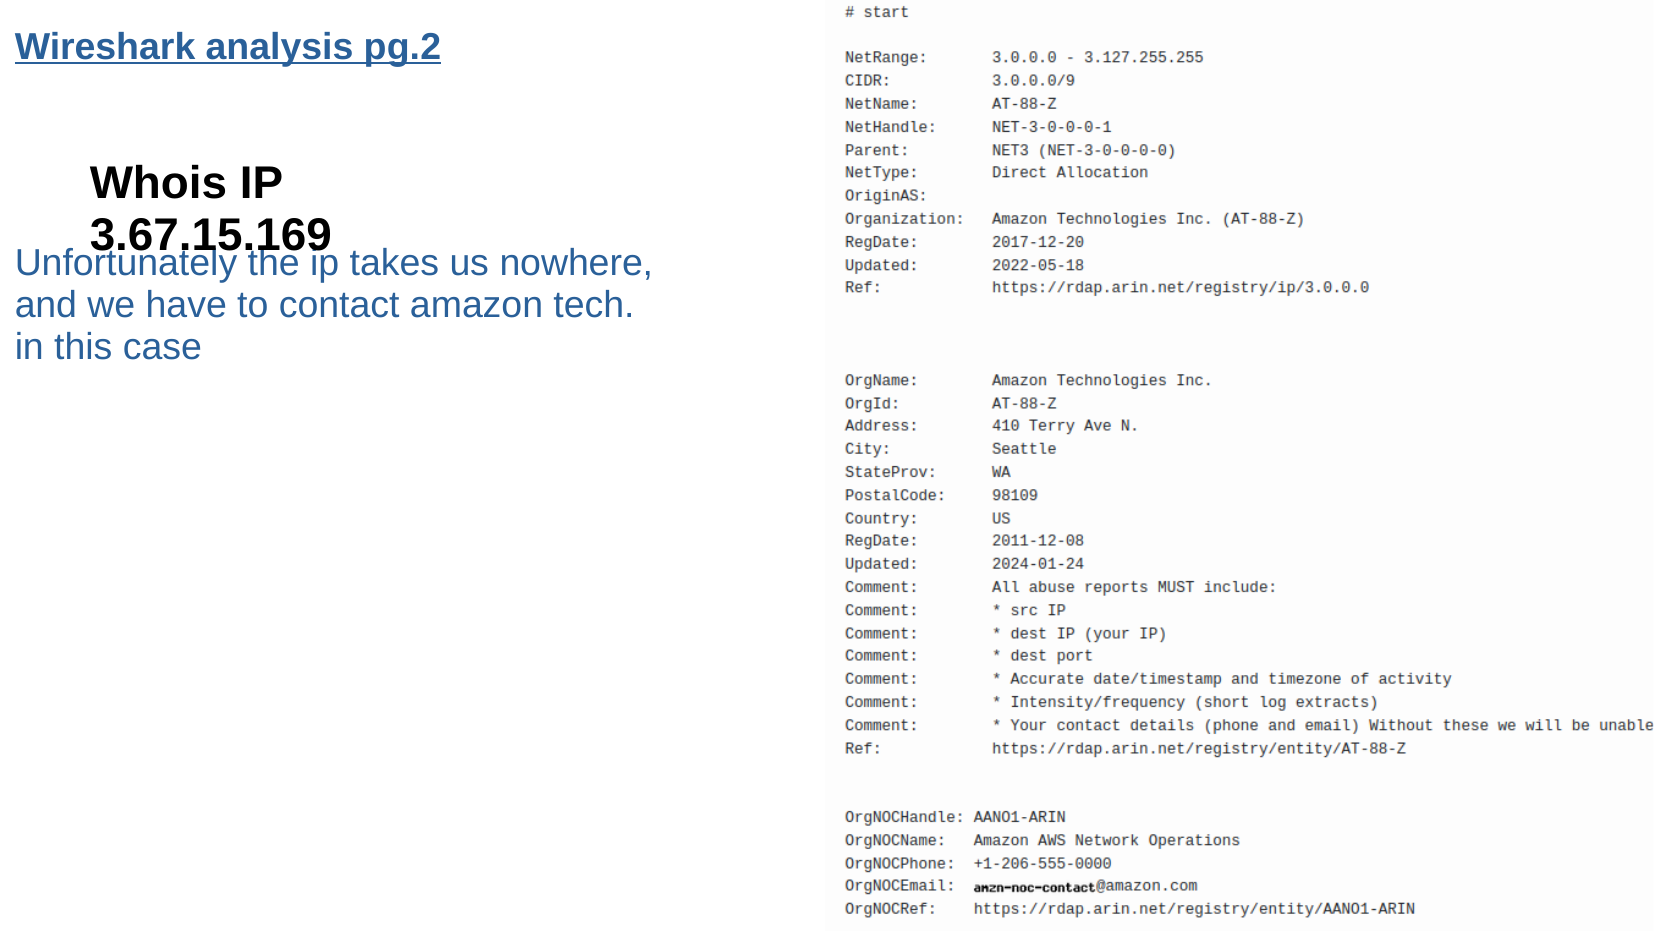

Wireshark analysis pg.2
Whois IP 3.67.15.169
Unfortunately the ip takes us nowhere,
and we have to contact amazon tech.
in this case
17